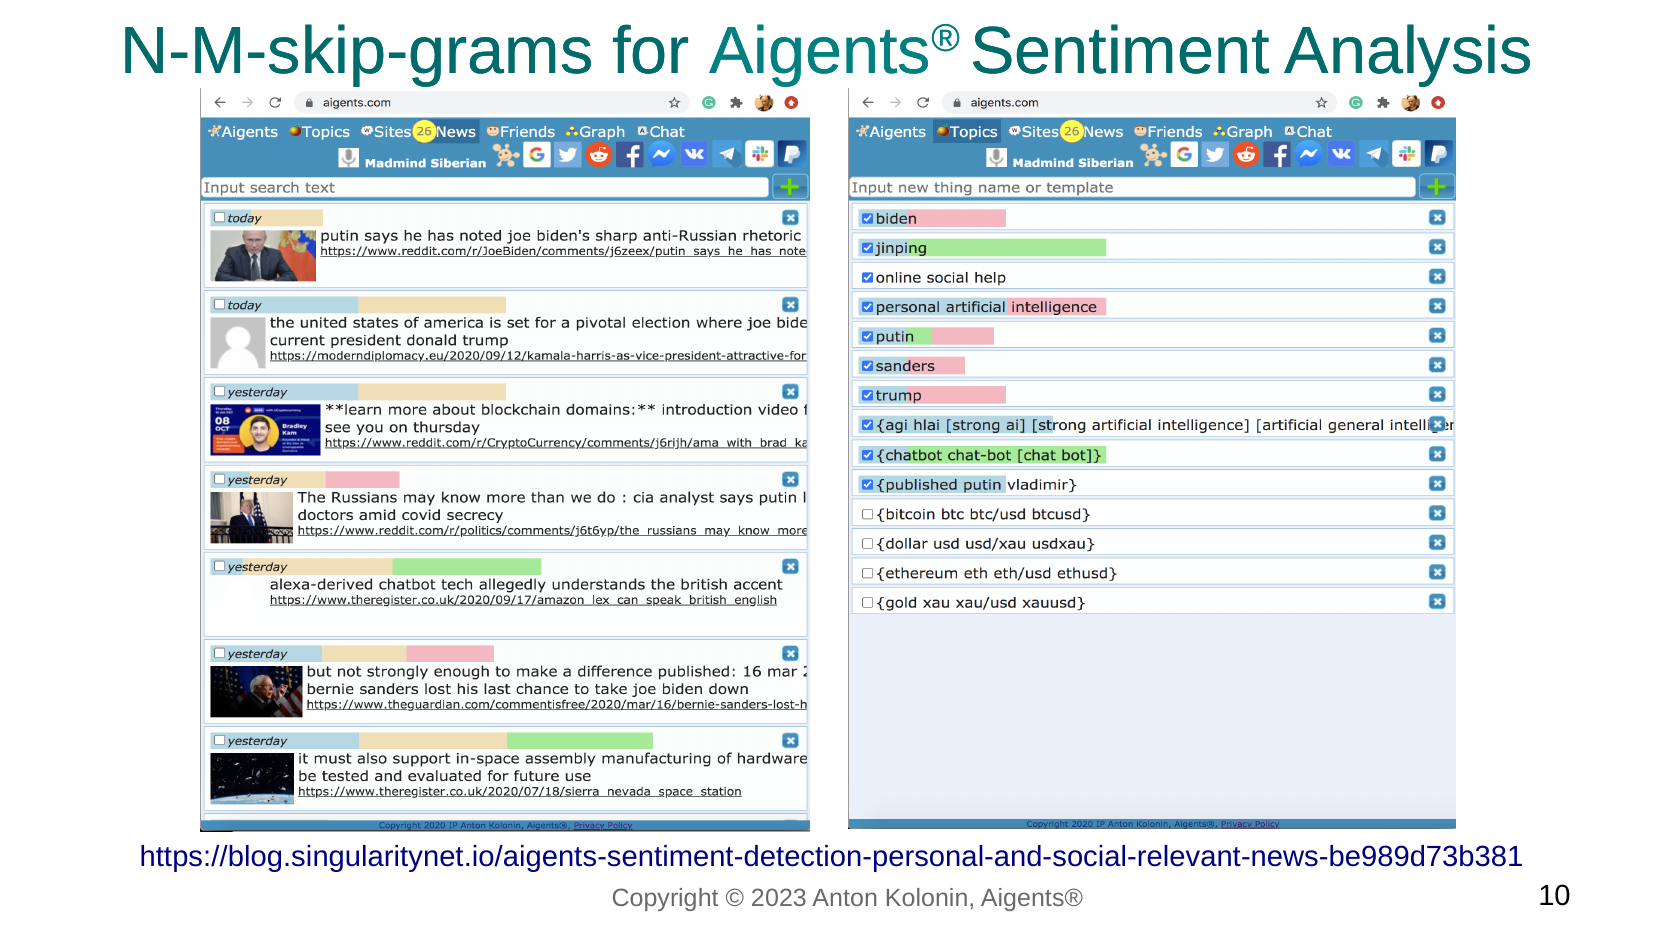

N-M-skip-grams for Aigents® Sentiment Analysis
N-M-skip-grams for Aigents® Sentiment Analysis
https://blog.singularitynet.io/aigents-sentiment-detection-personal-and-social-relevant-news-be989d73b381
Copyright © 2023 Anton Kolonin, Aigents®
10